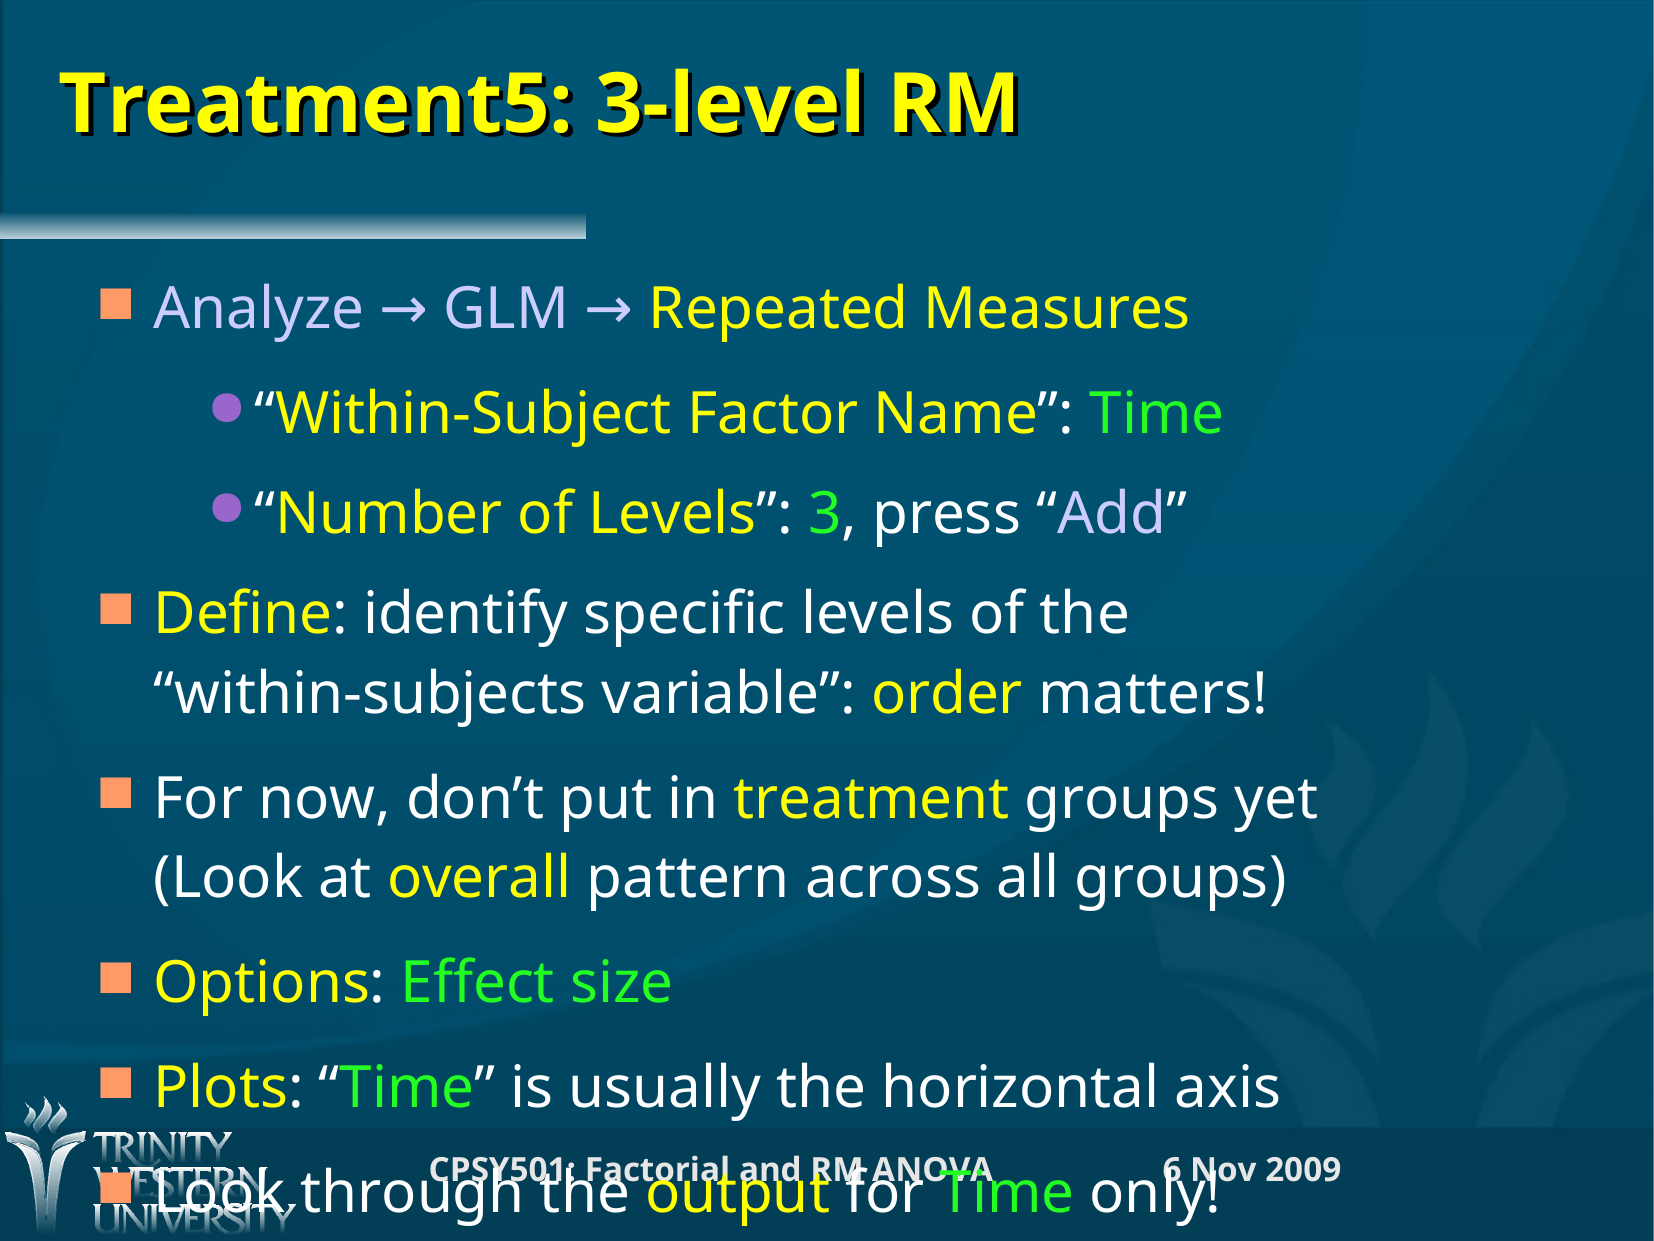

# Treatment5: 3-level RM
Analyze → GLM → Repeated Measures
“Within-Subject Factor Name”: Time
“Number of Levels”: 3, press “Add”
Define: identify specific levels of the
“within-subjects variable”: order matters!
For now, don’t put in treatment groups yet
(Look at overall pattern across all groups)
Options: Effect size
Plots: “Time” is usually the horizontal axis
Look through the output for Time only!
CPSY501: Factorial and RM ANOVA
6 Nov 2009